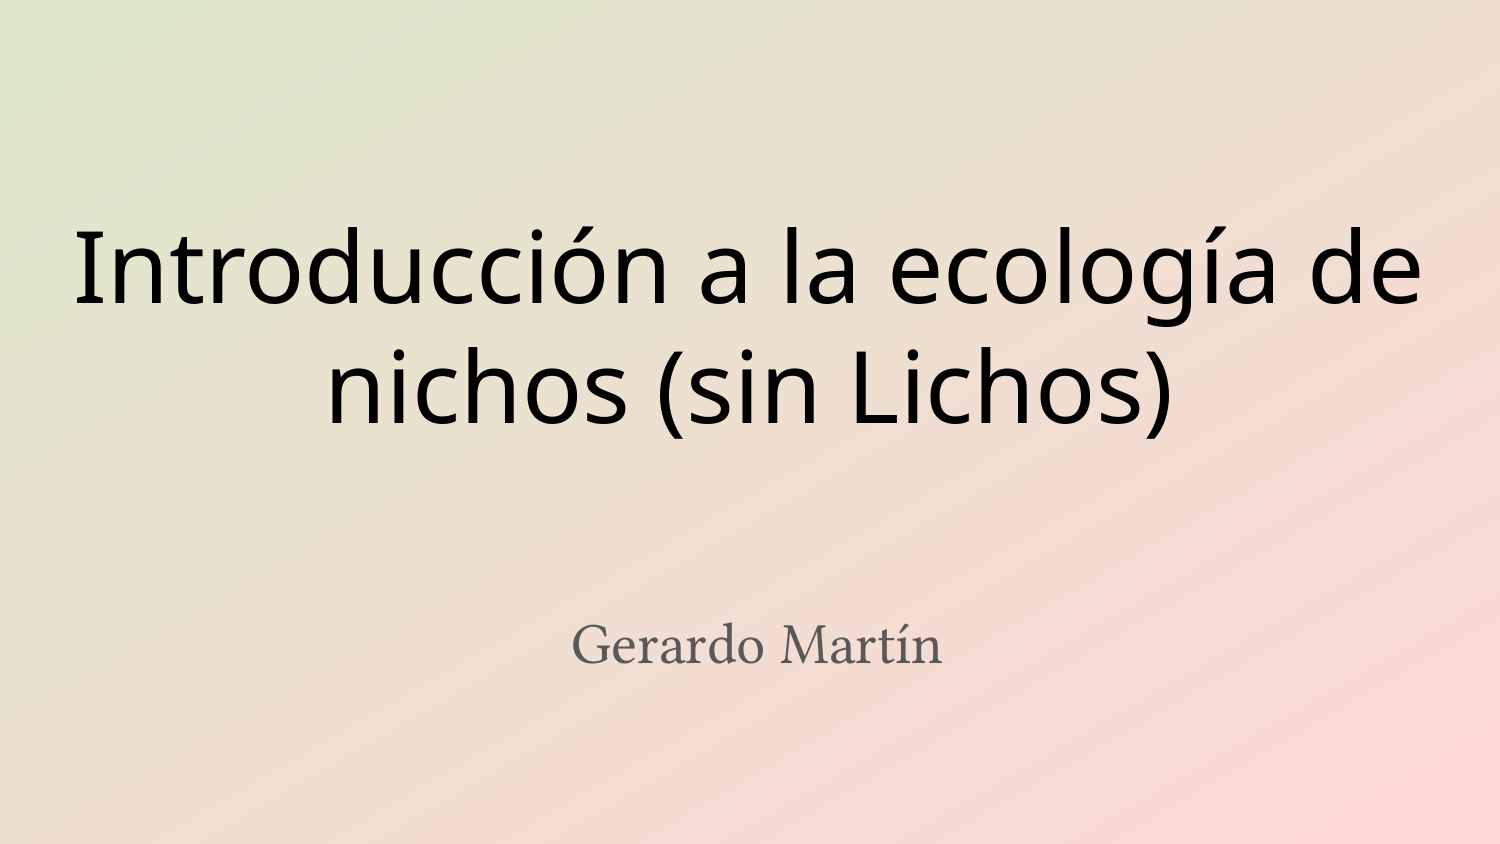

# Introducción a la ecología de nichos (sin Lichos)
Gerardo Martín